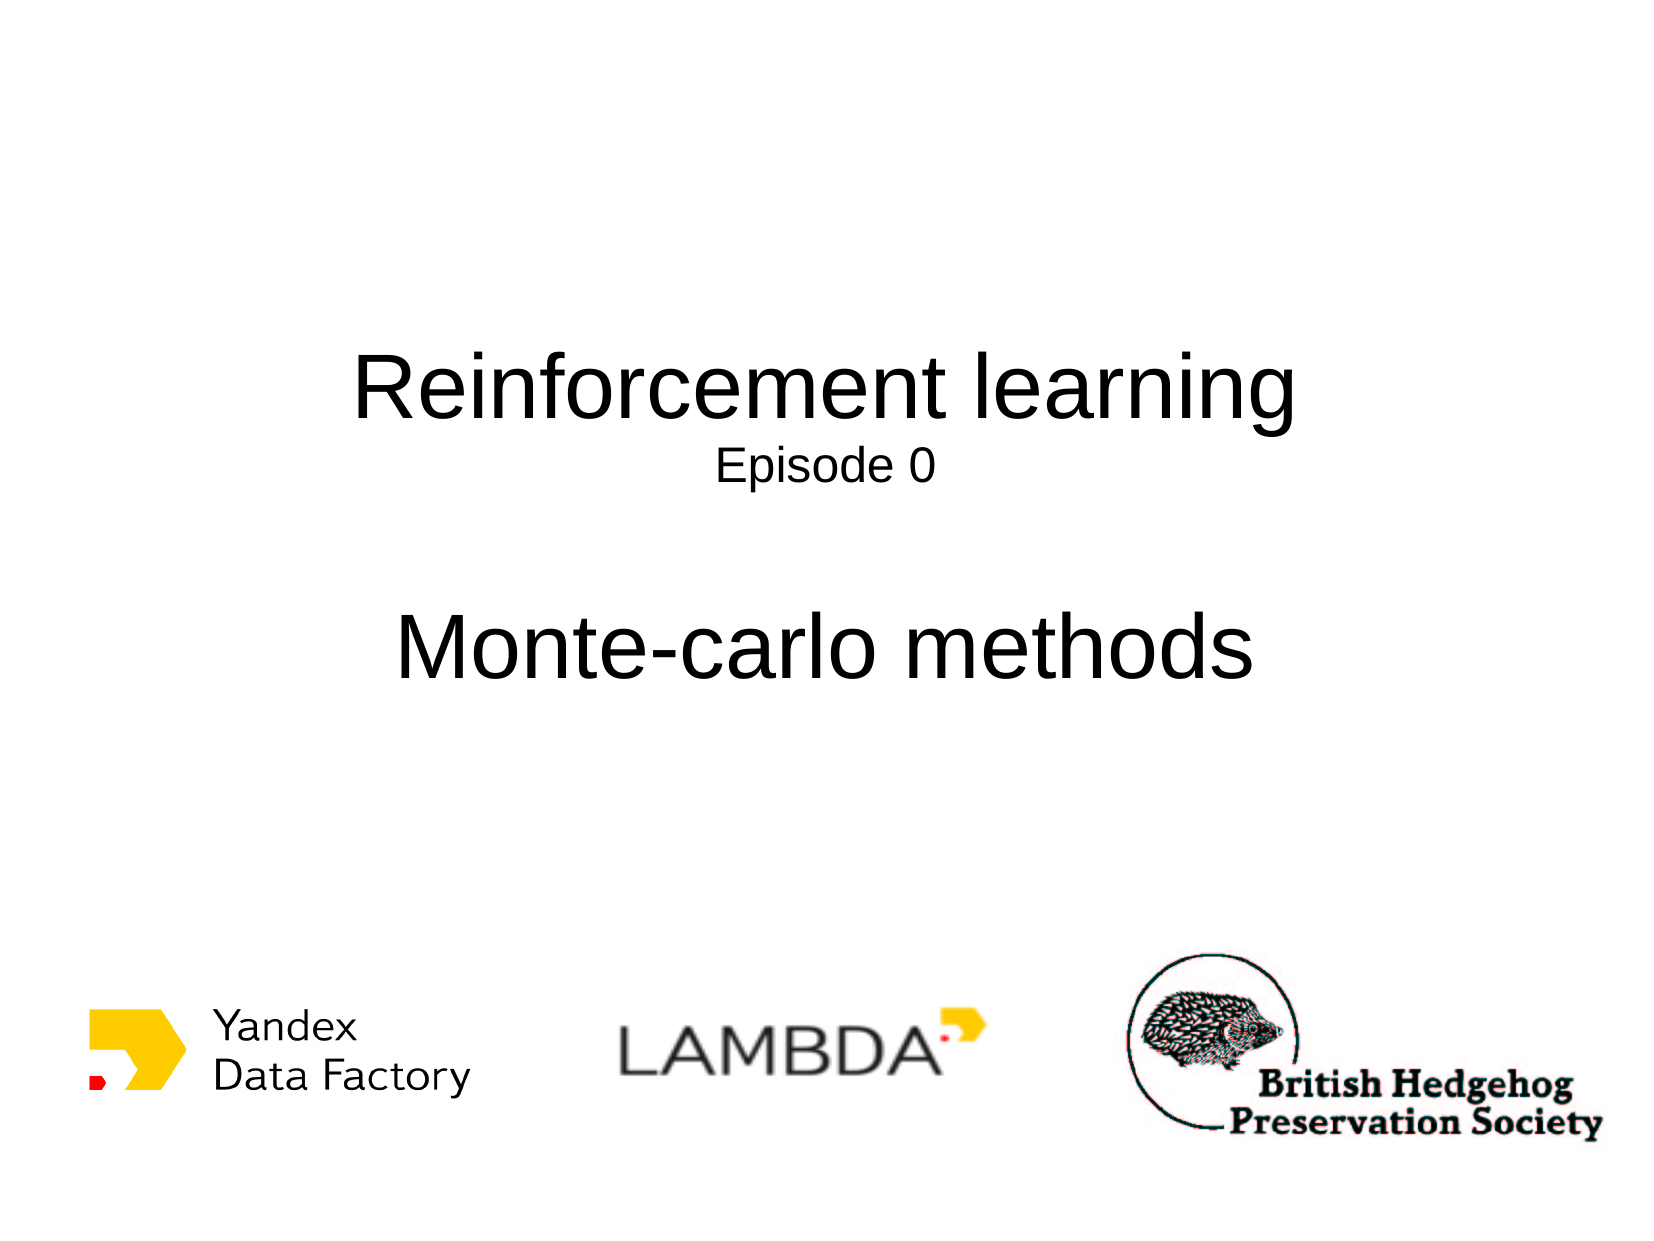

Reinforcement learning
Episode 0
Monte-carlo methods
1